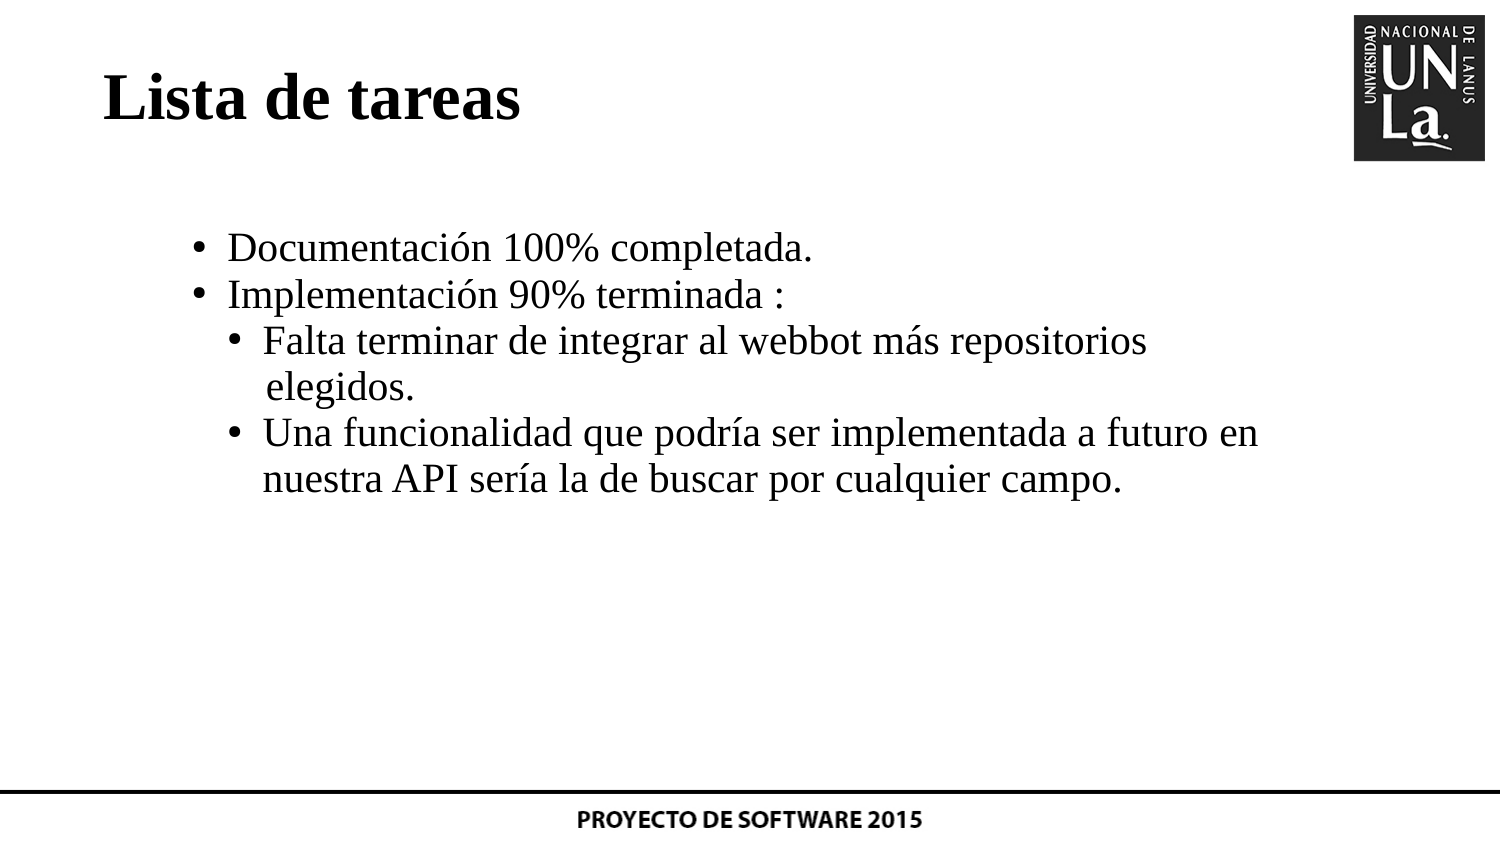

# Lista de tareas
Documentación 100% completada.
Implementación 90% terminada :
Falta terminar de integrar al webbot más repositorios
	elegidos.
Una funcionalidad que podría ser implementada a futuro en nuestra API sería la de buscar por cualquier campo.